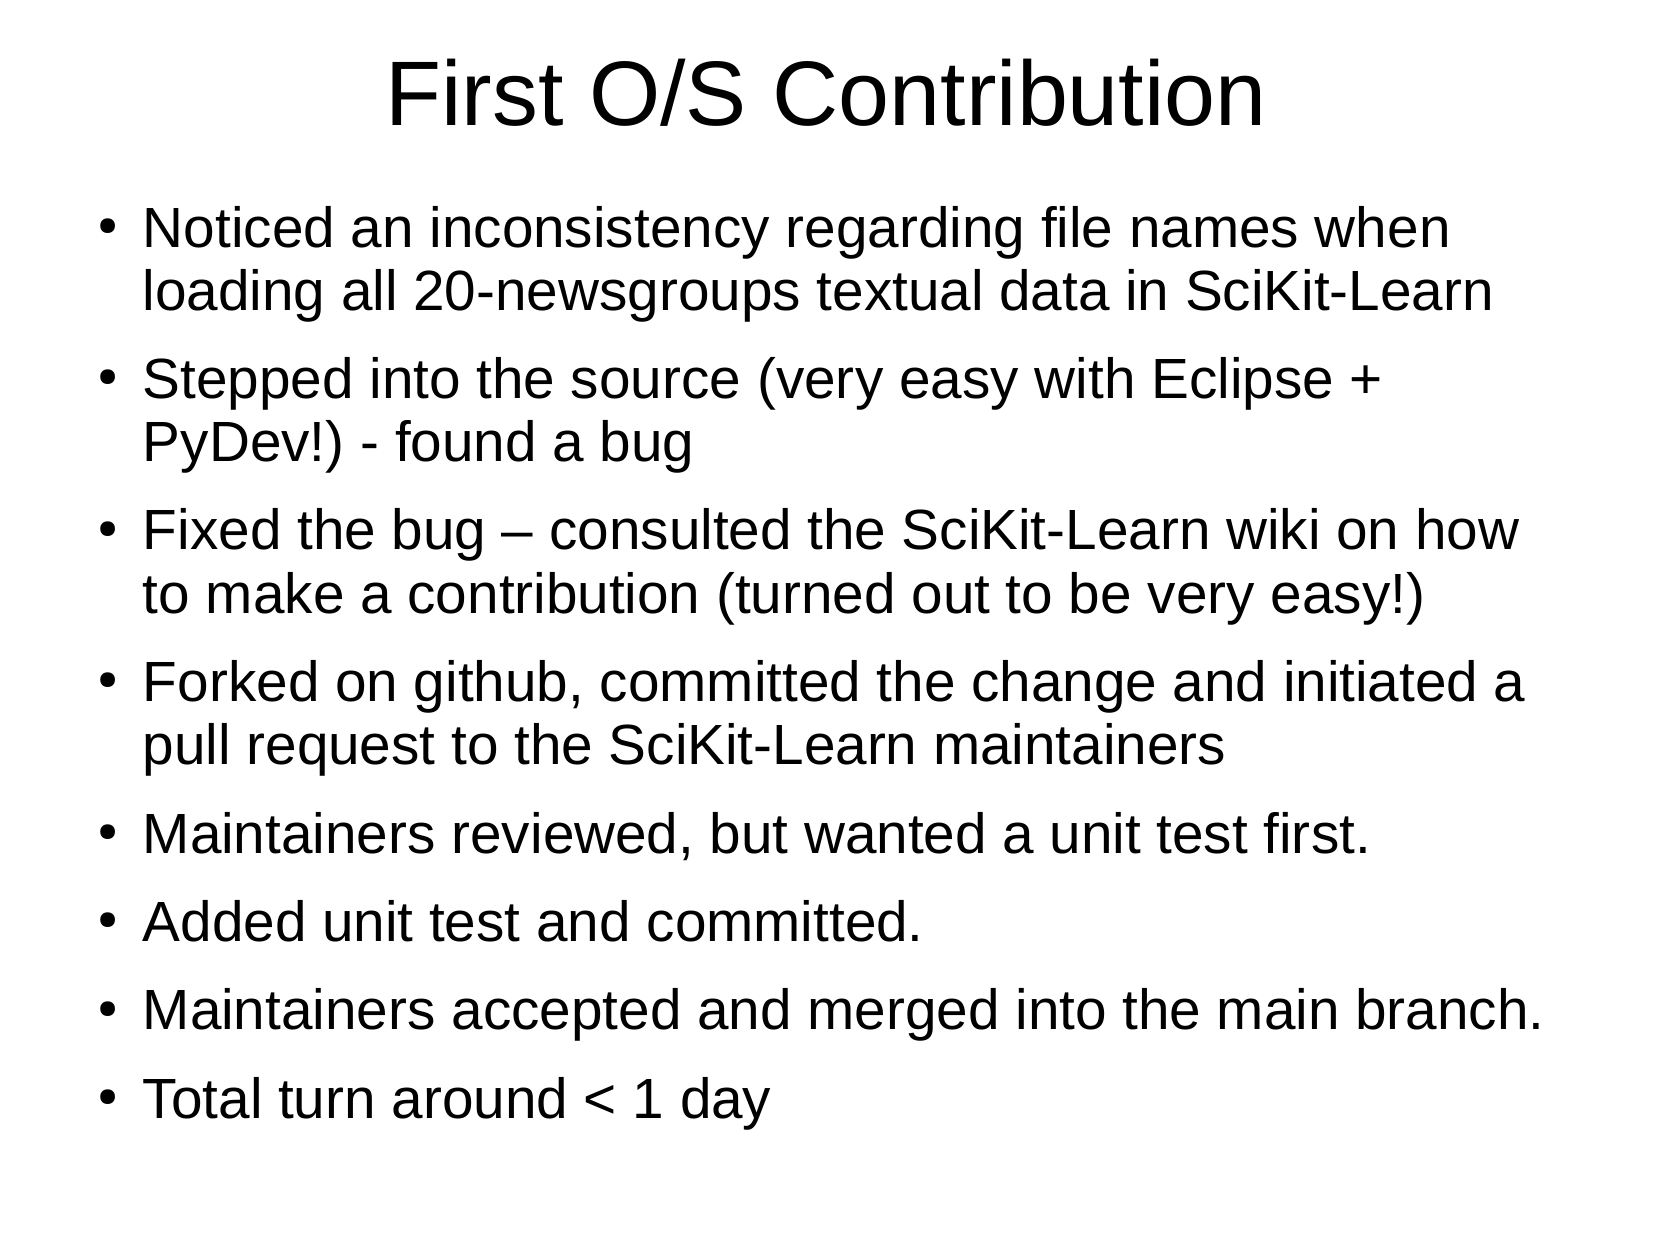

# First O/S Contribution
Noticed an inconsistency regarding file names when loading all 20-newsgroups textual data in SciKit-Learn
Stepped into the source (very easy with Eclipse + PyDev!) - found a bug
Fixed the bug – consulted the SciKit-Learn wiki on how to make a contribution (turned out to be very easy!)
Forked on github, committed the change and initiated a pull request to the SciKit-Learn maintainers
Maintainers reviewed, but wanted a unit test first.
Added unit test and committed.
Maintainers accepted and merged into the main branch.
Total turn around < 1 day